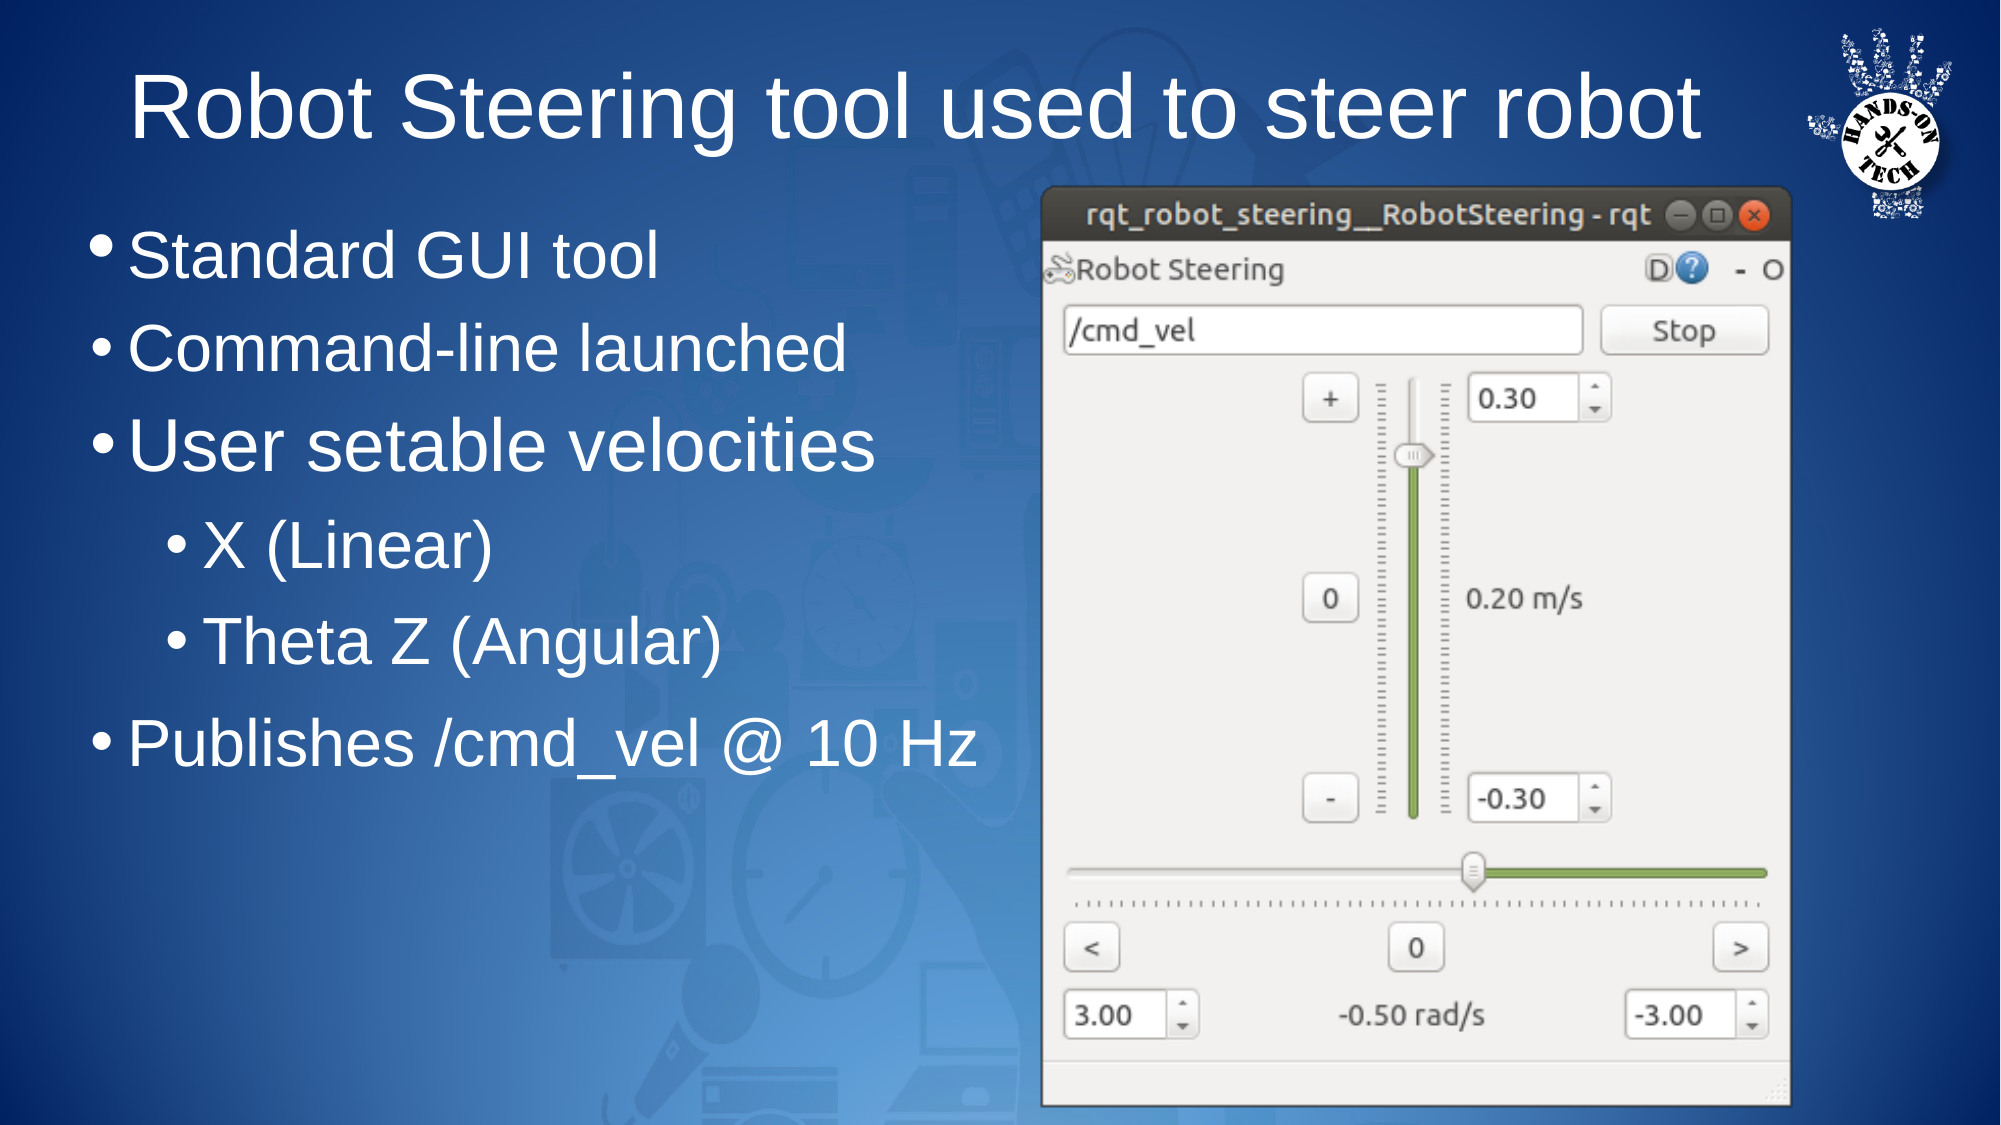

Robot Steering tool used to steer robot
Standard GUI tool
Command-line launched
User setable velocities
X (Linear)
Theta Z (Angular)
Publishes /cmd_vel @ 10 Hz